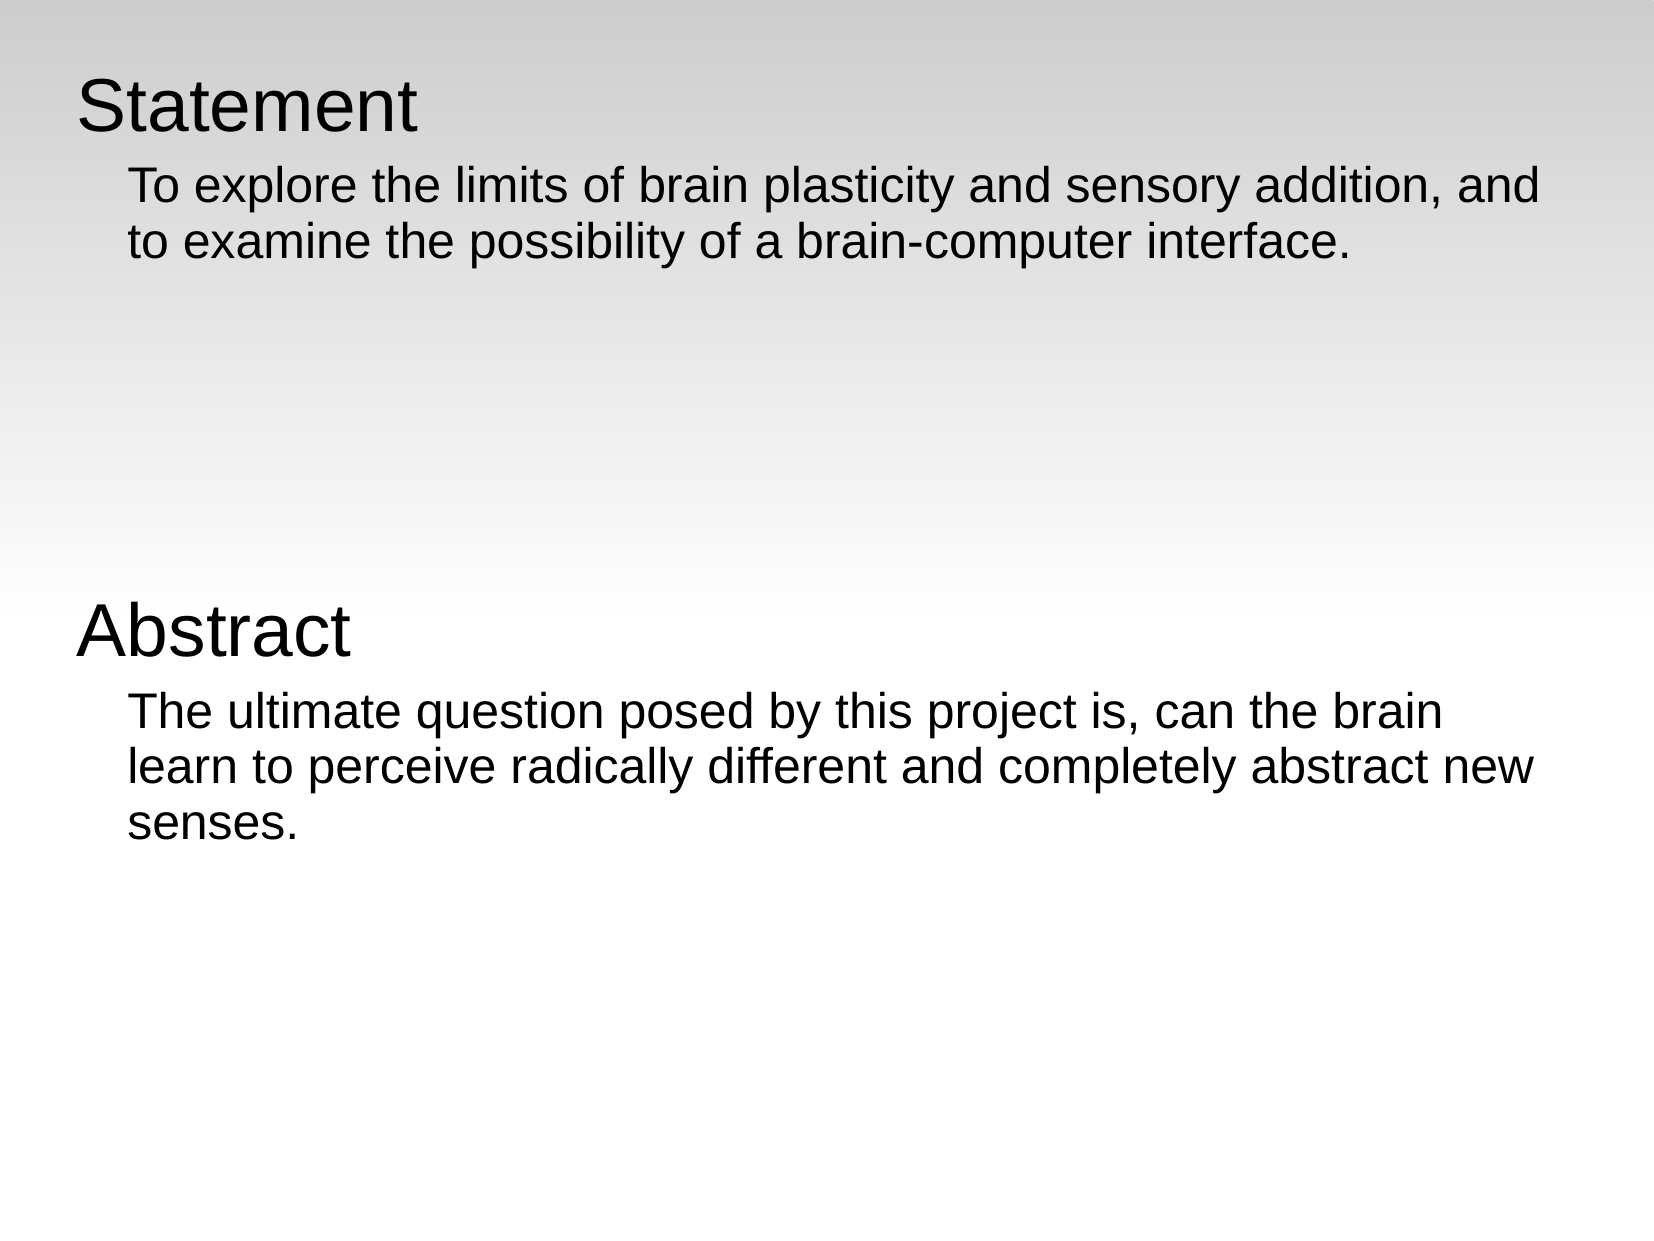

Statement
To explore the limits of brain plasticity and sensory addition, and to examine the possibility of a brain-computer interface.
Abstract
The ultimate question posed by this project is, can the brain learn to perceive radically different and completely abstract new senses.